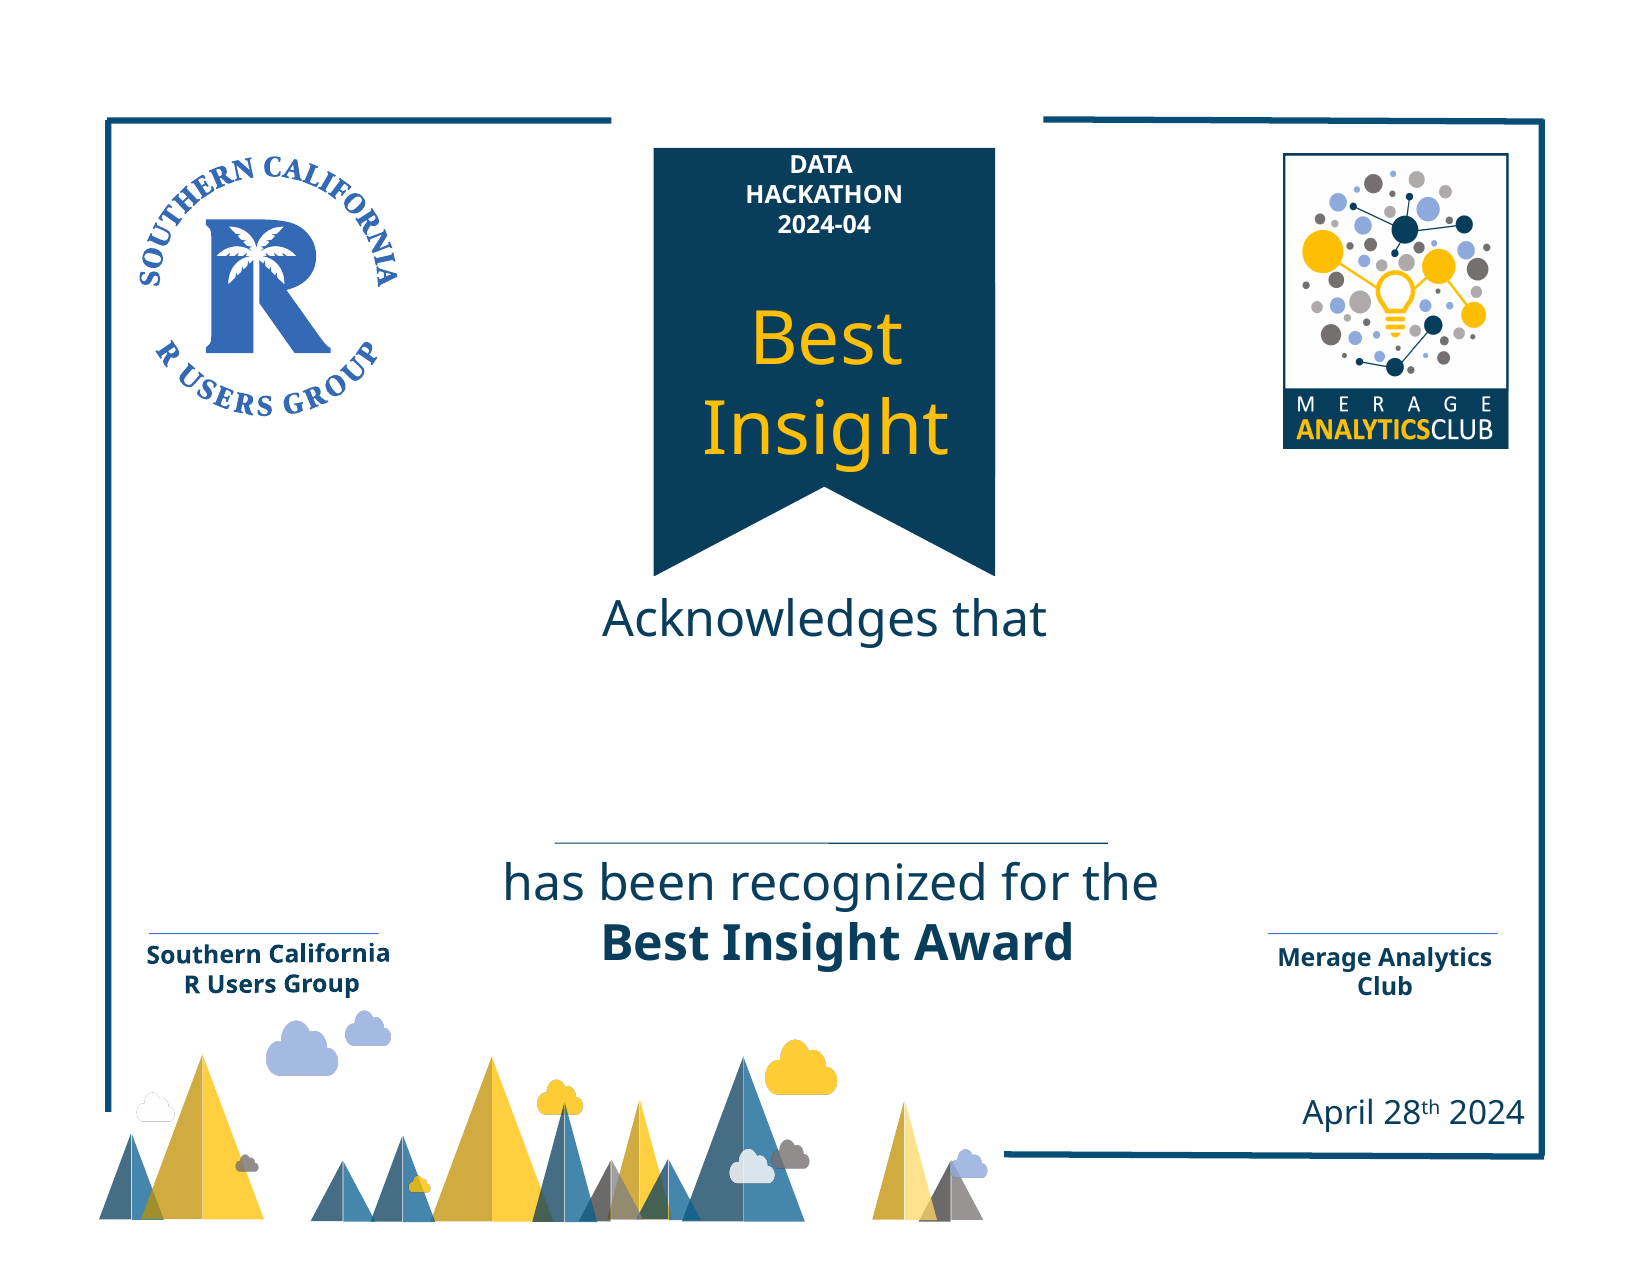

DATA
HACKATHON
2024-04
Best Insight
Acknowledges that
has been recognized for the
Best Insight Award
Southern California
R Users Group
Merage Analytics Club
April 28th 2024